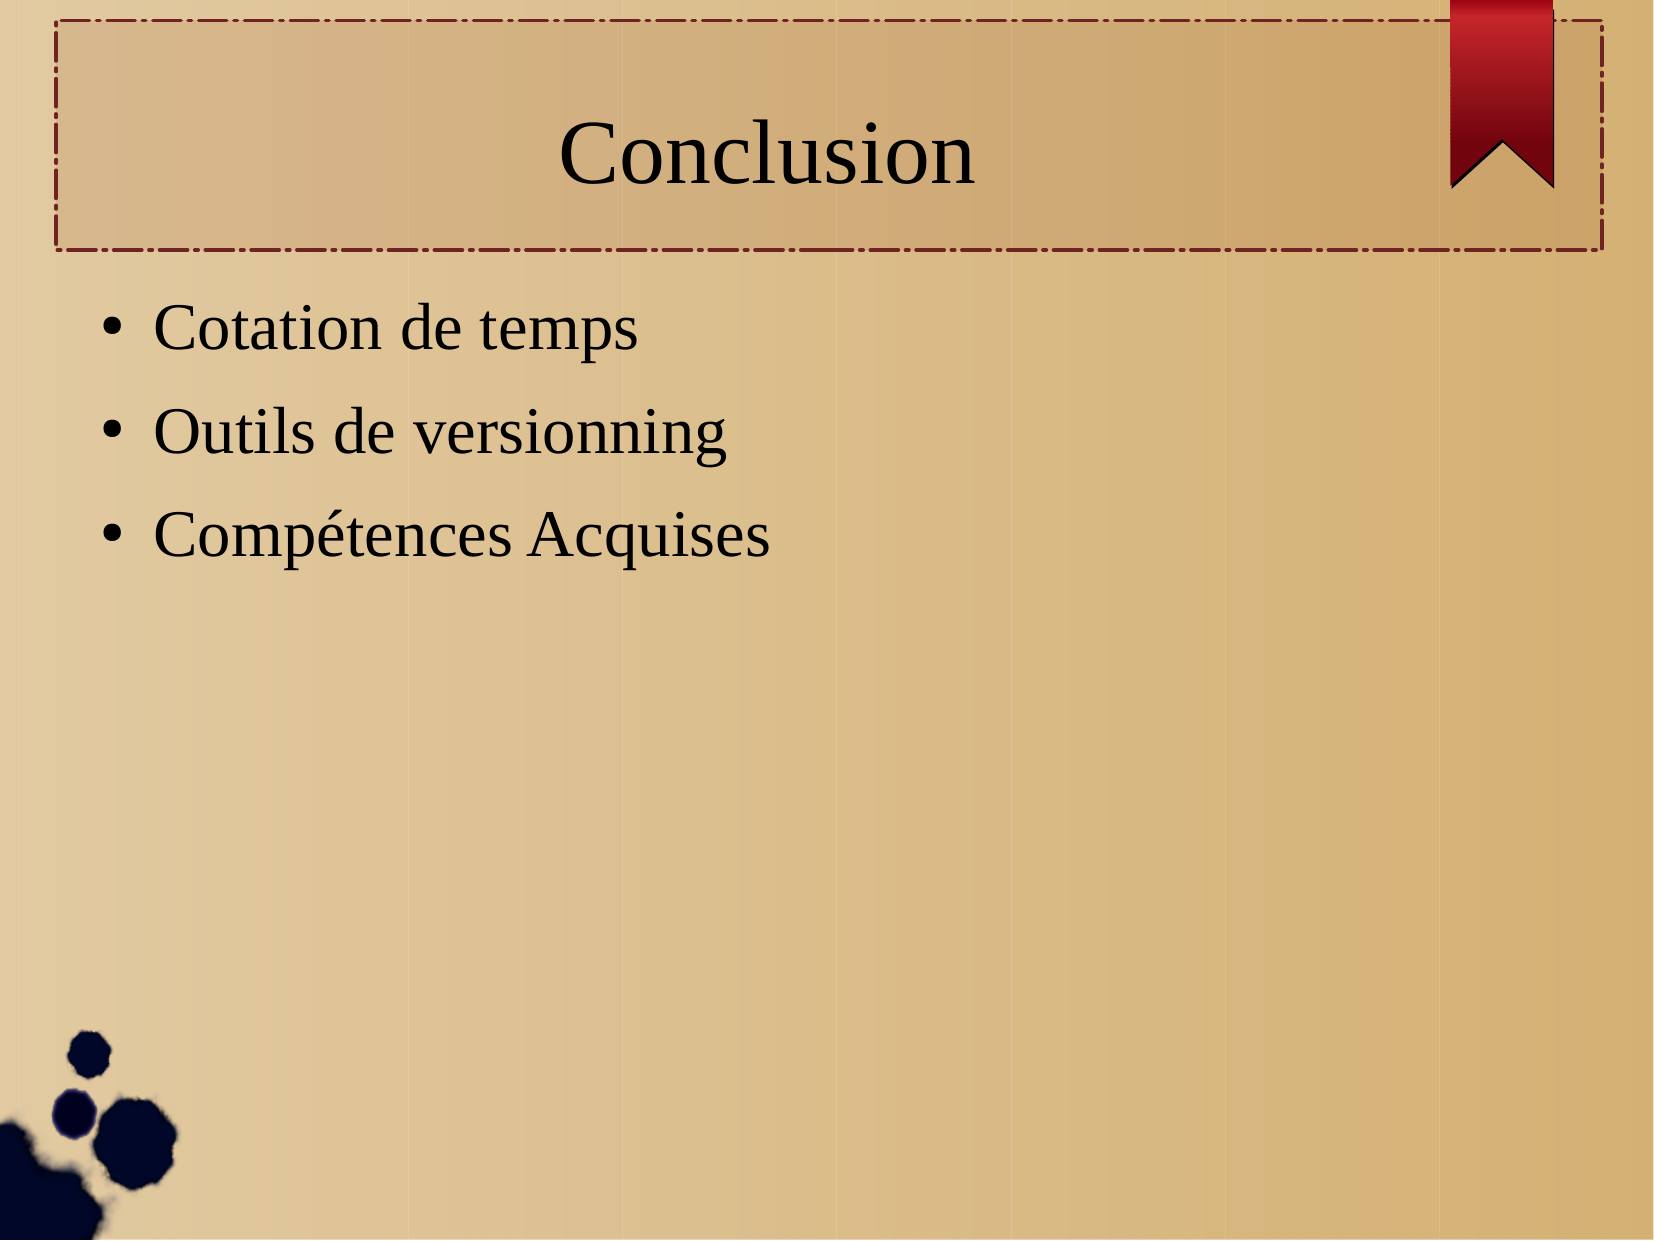

# Conclusion
Cotation de temps
Outils de versionning
Compétences Acquises